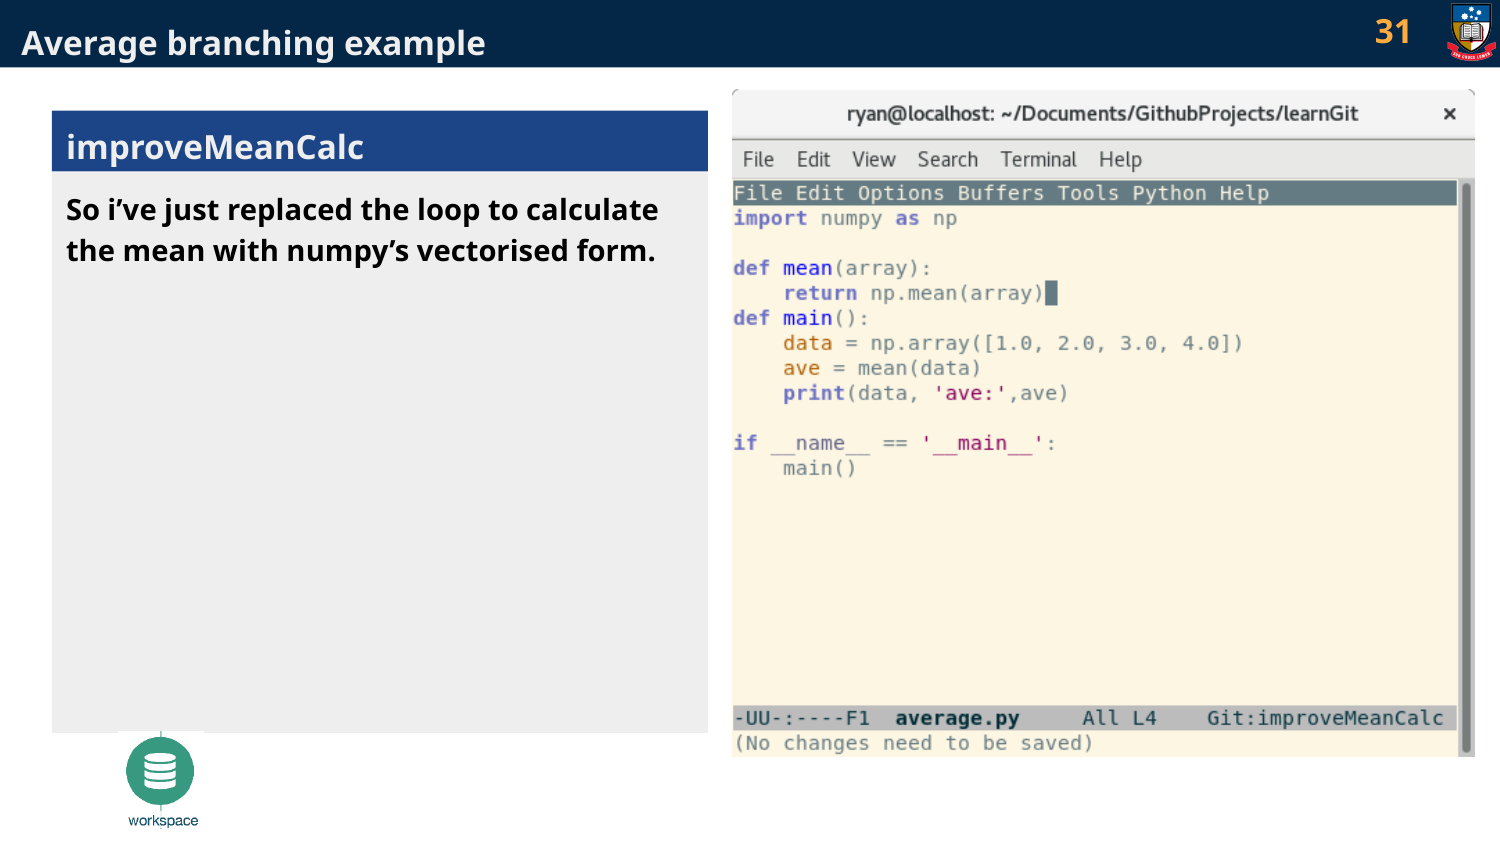

Average branching example
# improveMeanCalc
So i’ve just replaced the loop to calculate the mean with numpy’s vectorised form.